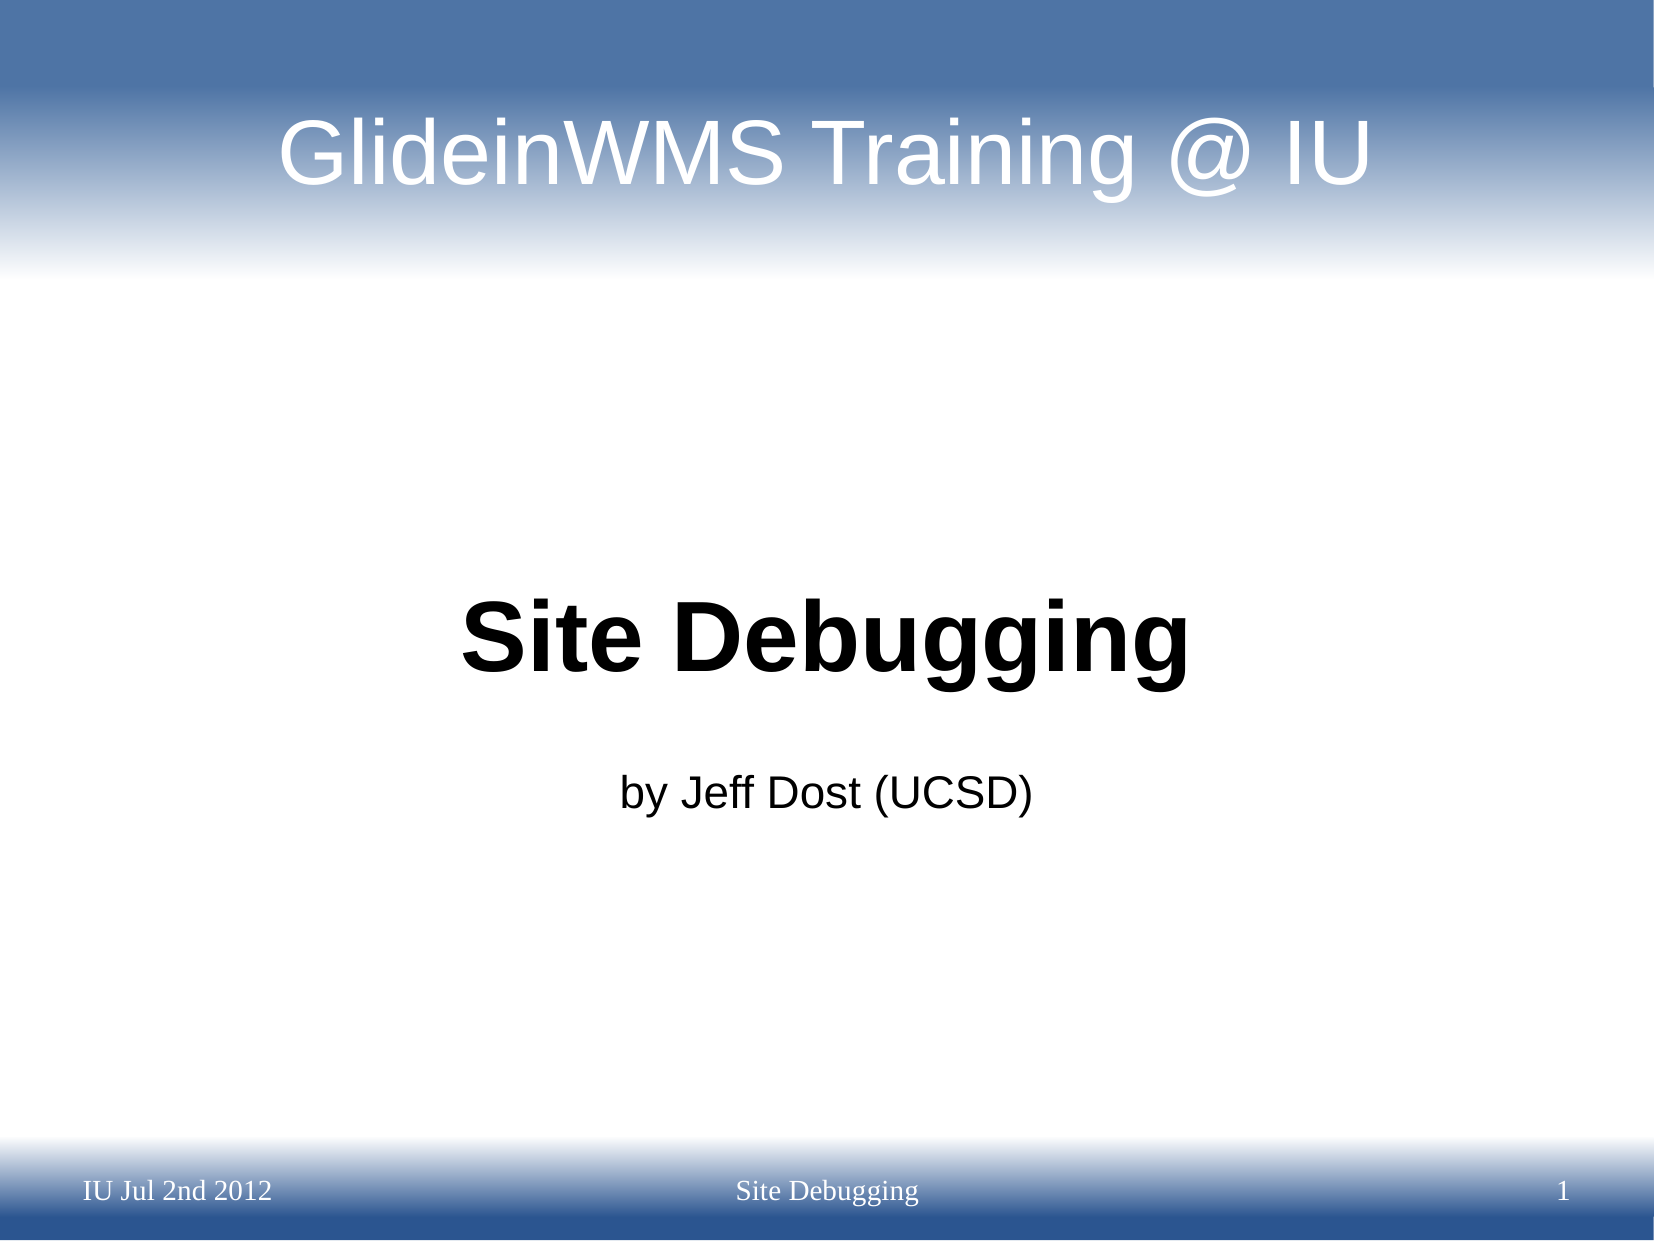

# GlideinWMS Training @ IU
Site Debugging
by Jeff Dost (UCSD)
IU Jul 2nd 2012
Site Debugging
1